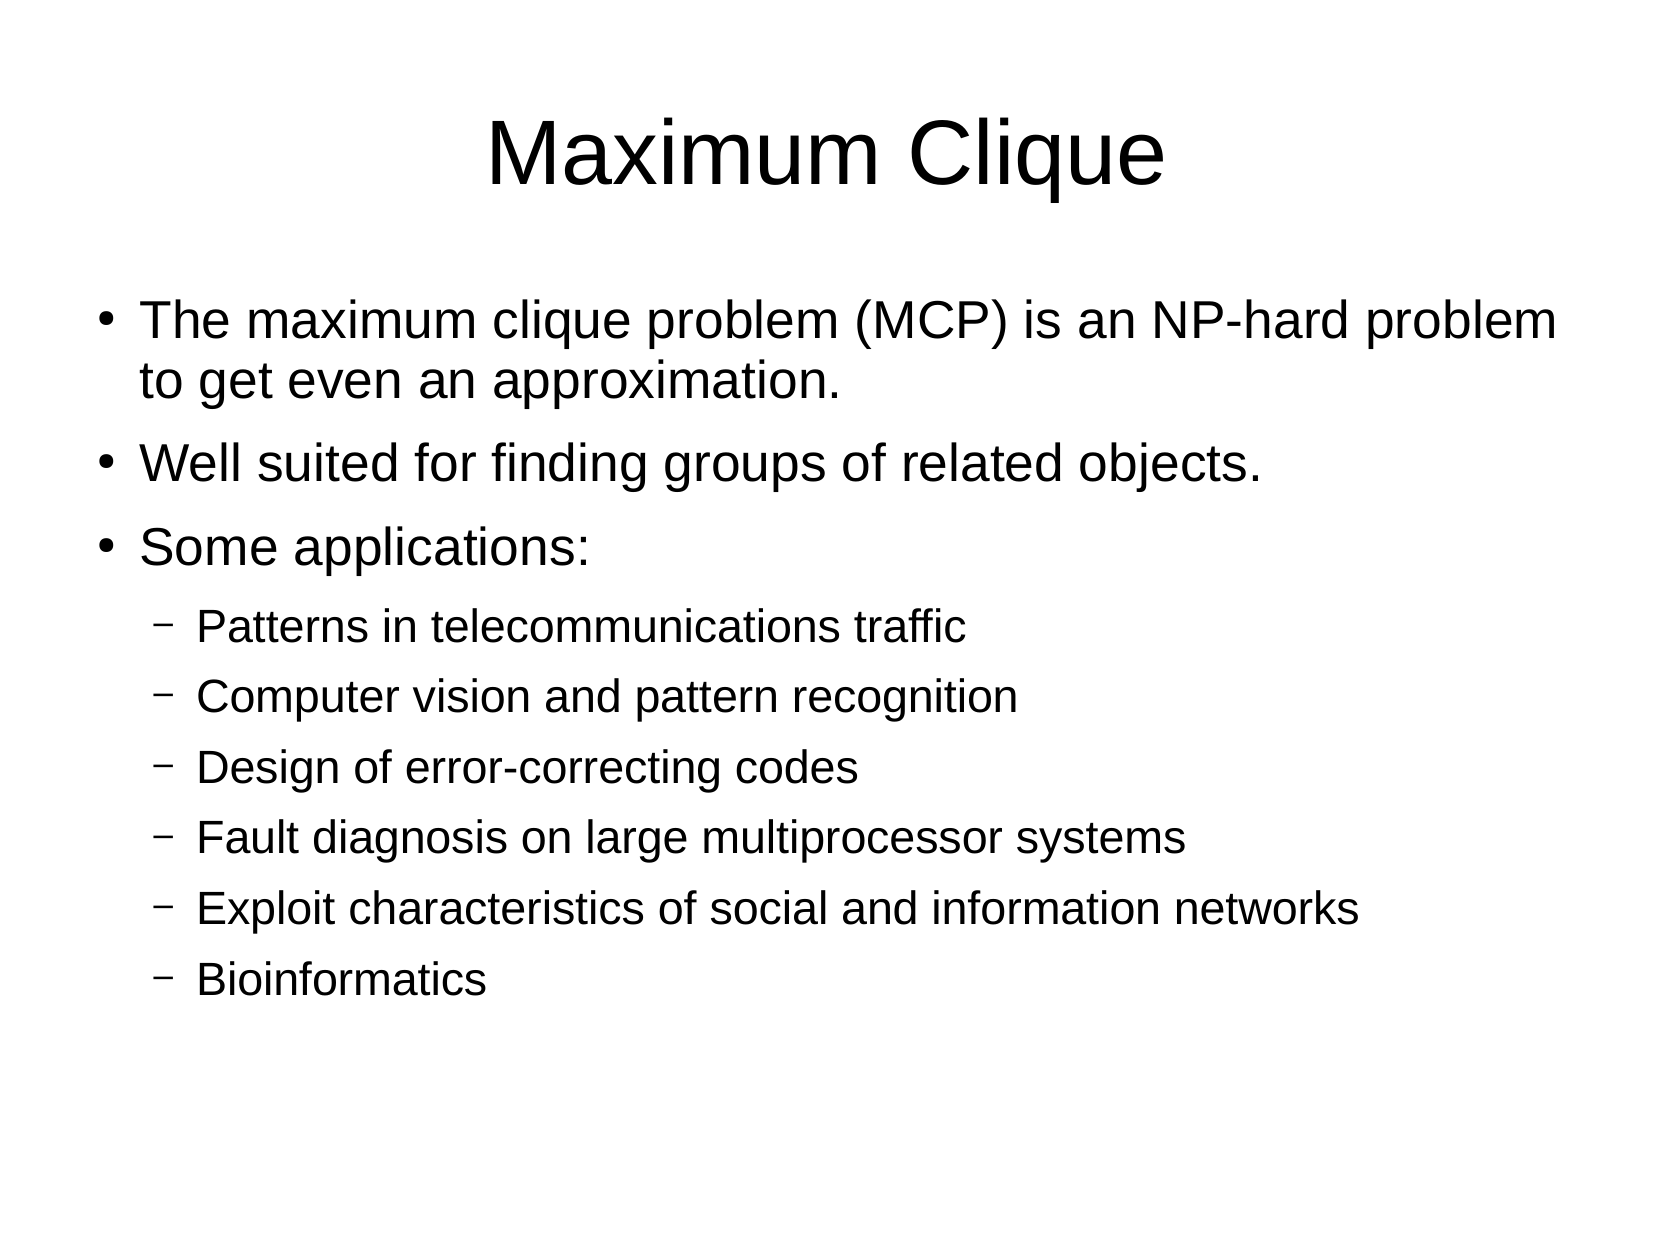

# Maximum Clique
The maximum clique problem (MCP) is an NP-hard problem to get even an approximation.
Well suited for finding groups of related objects.
Some applications:
Patterns in telecommunications traffic
Computer vision and pattern recognition
Design of error-correcting codes
Fault diagnosis on large multiprocessor systems
Exploit characteristics of social and information networks
Bioinformatics